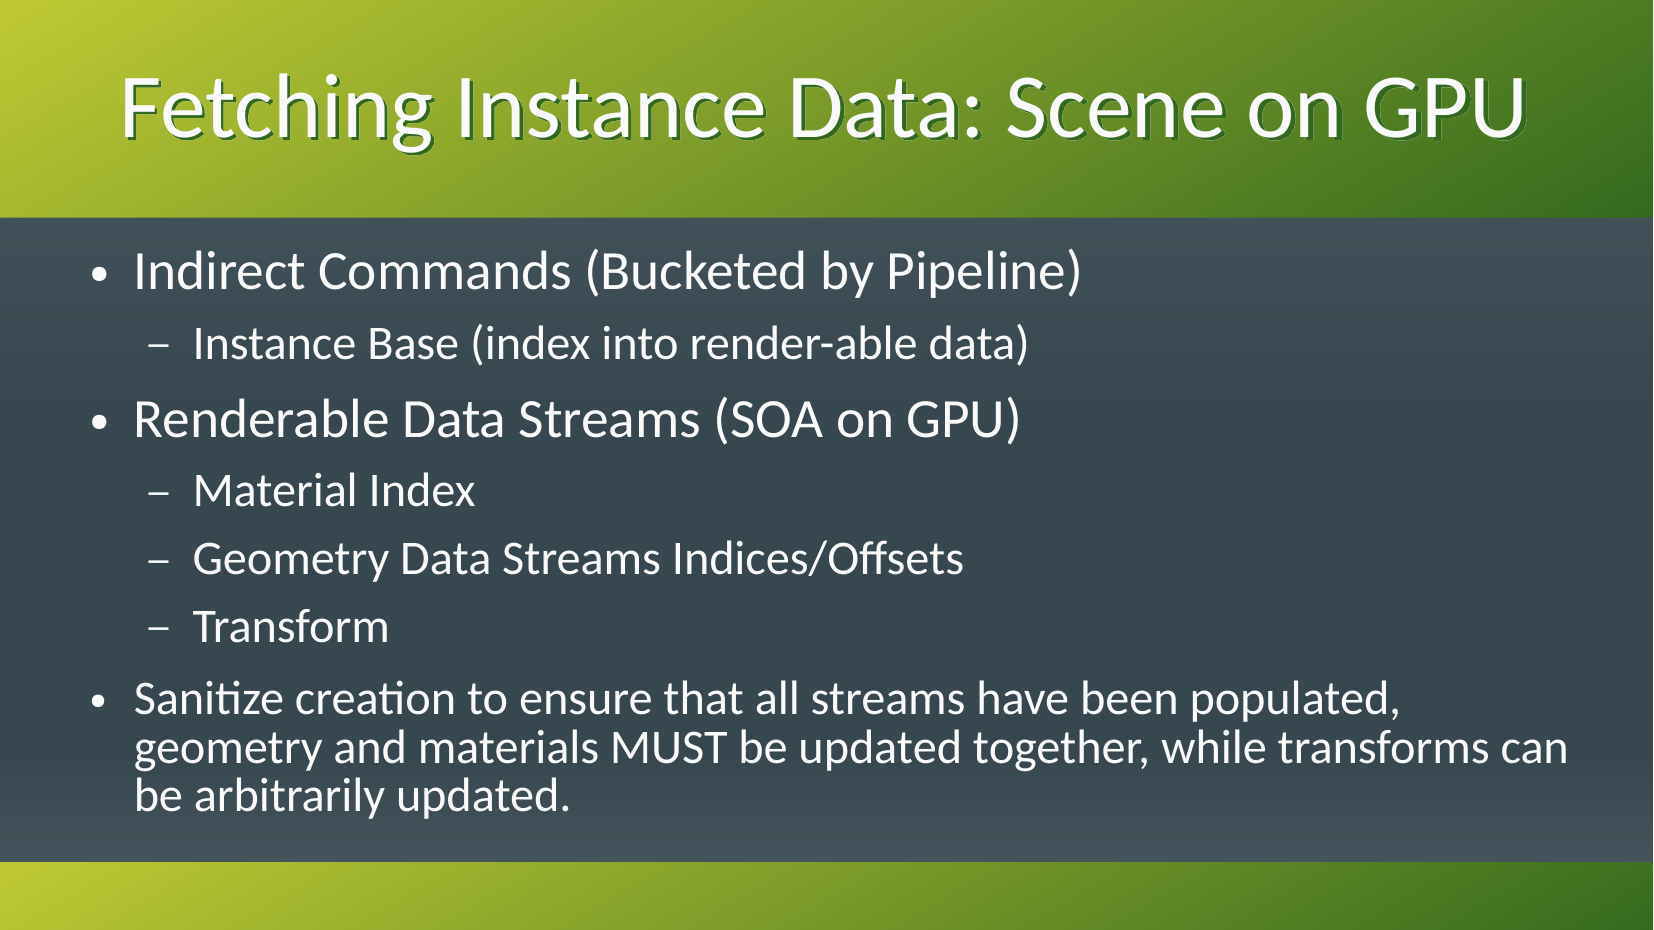

# Fetching Instance Data: Scene on GPU
Indirect Commands (Bucketed by Pipeline)
Instance Base (index into render-able data)
Renderable Data Streams (SOA on GPU)
Material Index
Geometry Data Streams Indices/Offsets
Transform
Sanitize creation to ensure that all streams have been populated, geometry and materials MUST be updated together, while transforms can be arbitrarily updated.